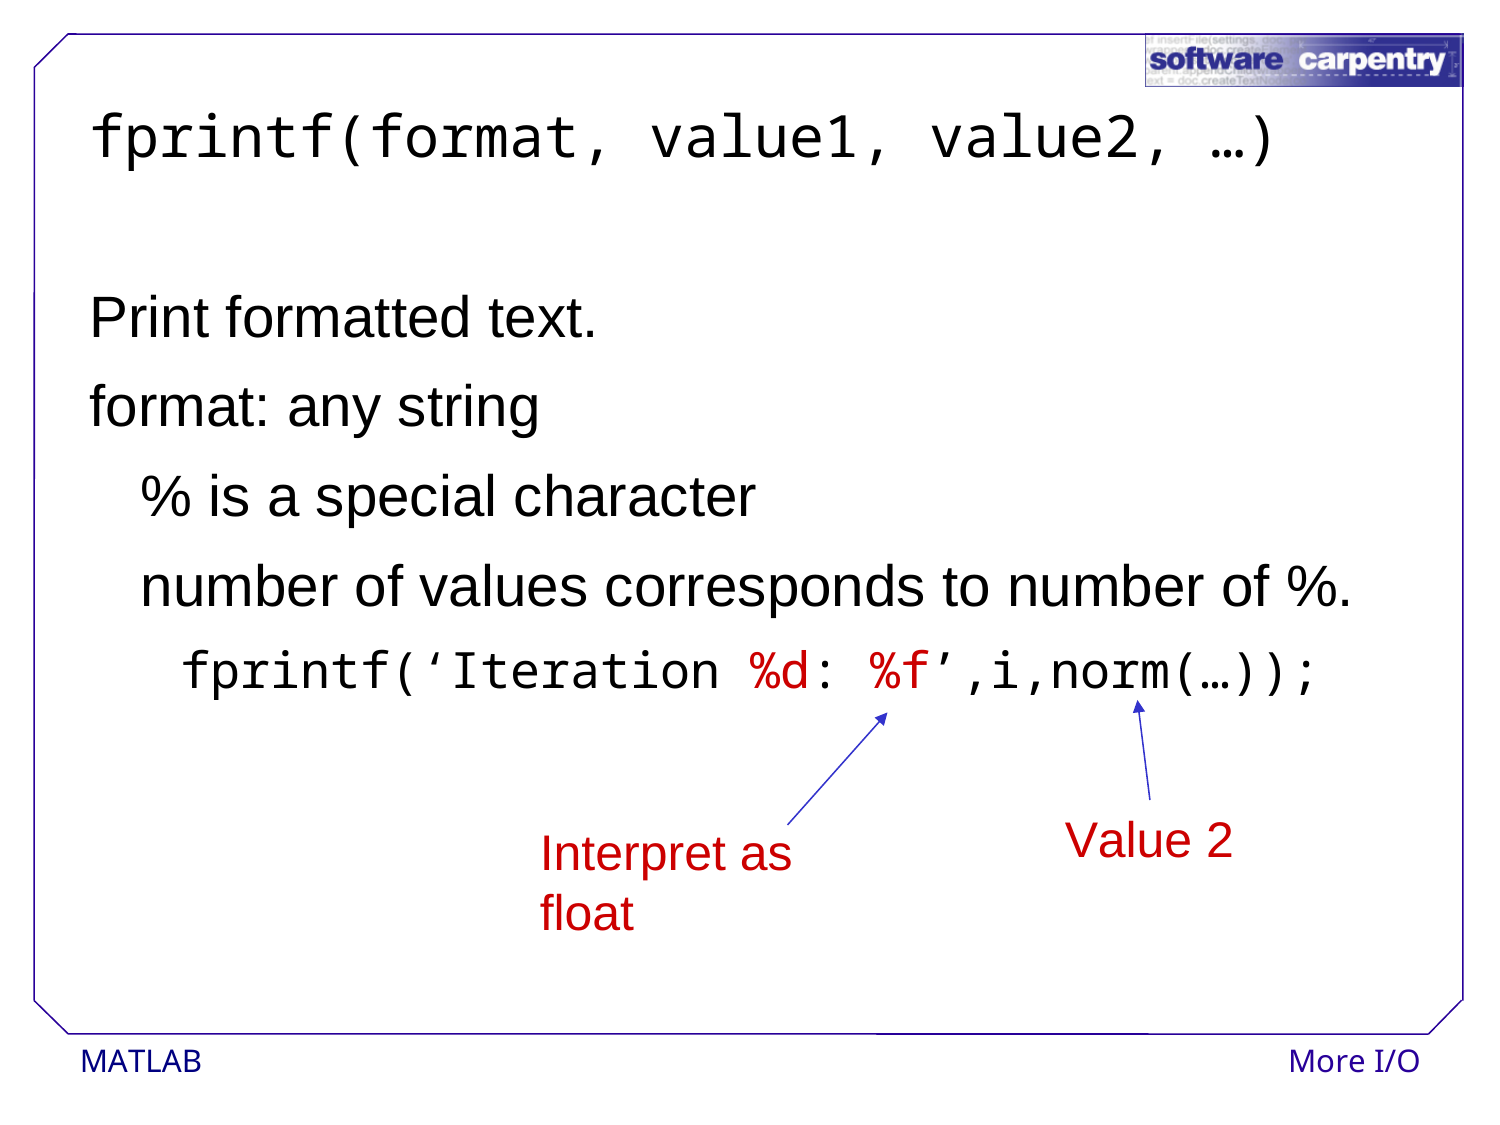

# fprintf(format, value1, value2, …)
Print formatted text.
format: any string
	% is a special character
	number of values corresponds to number of %.
fprintf(‘Iteration %d: %f’,i,norm(…));
Value 2
Interpret as float